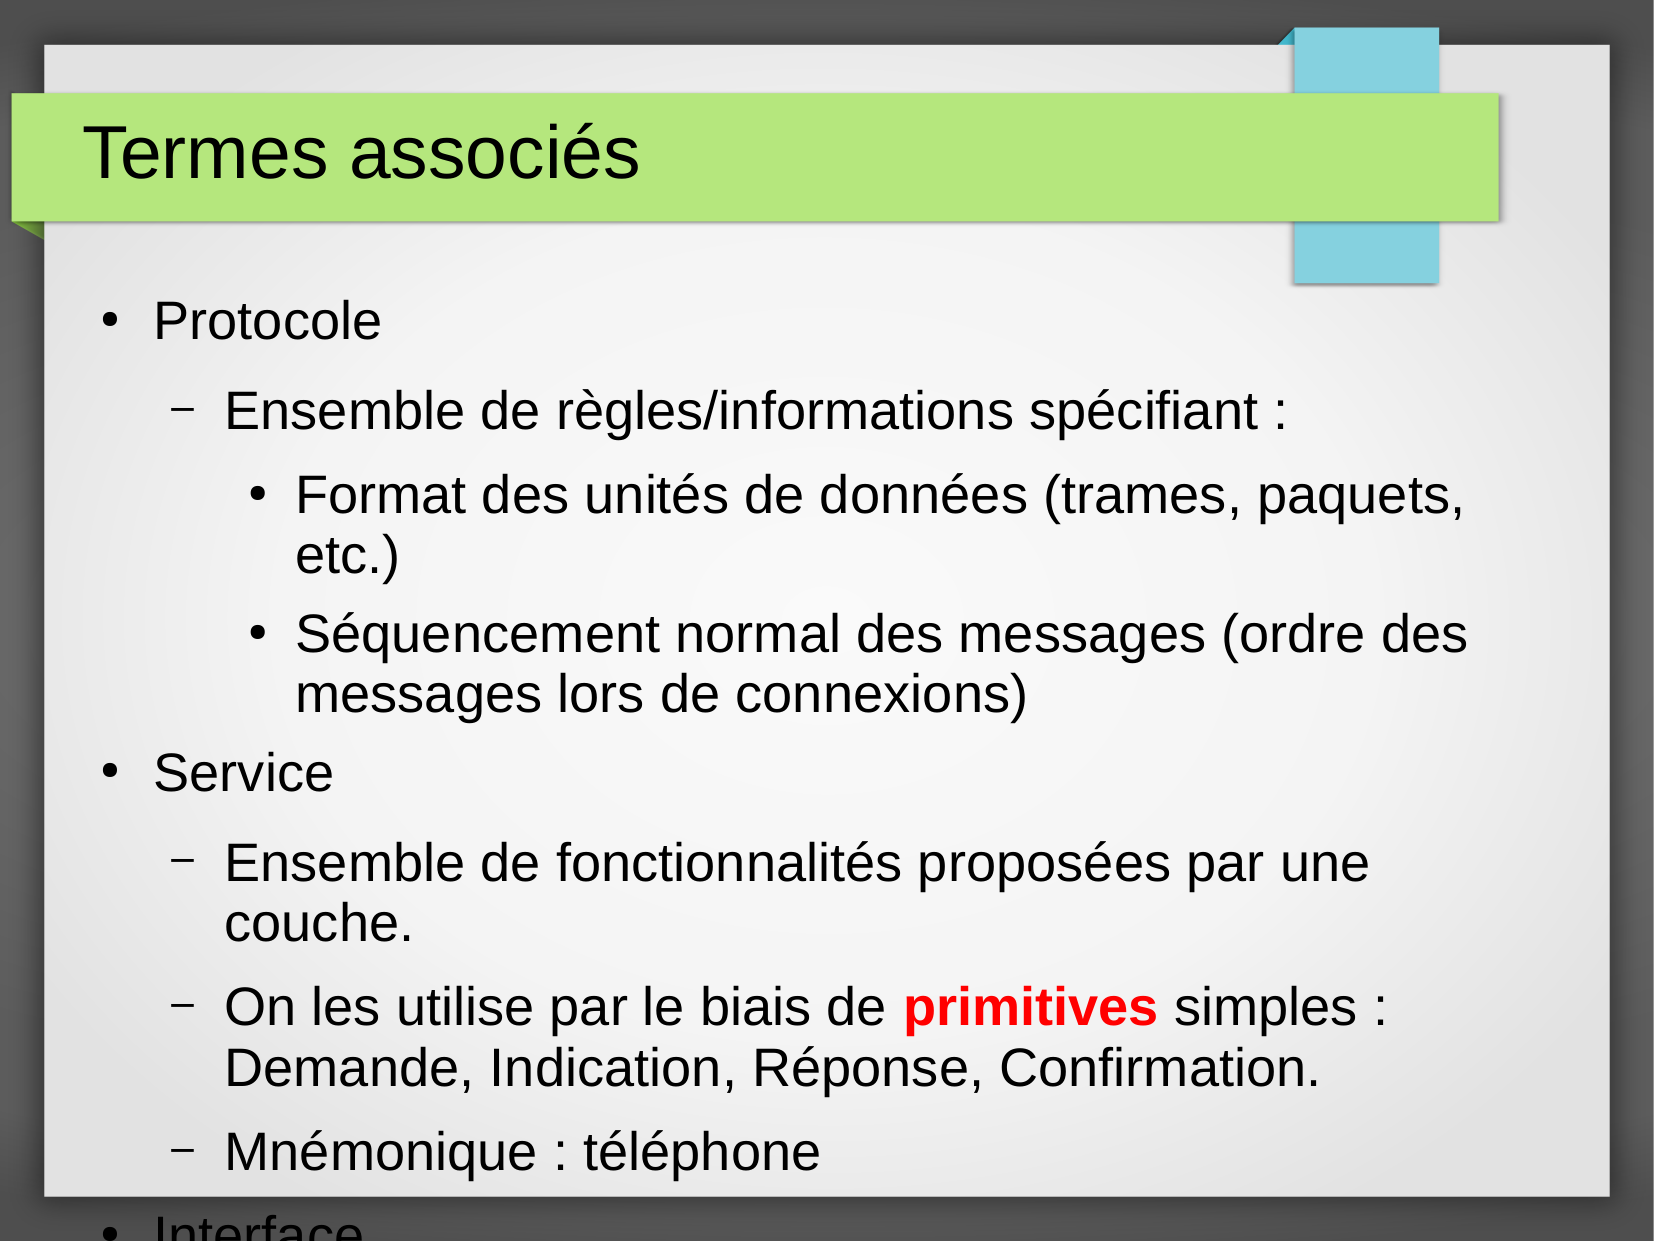

# Termes associés
Protocole
Ensemble de règles/informations spécifiant :
Format des unités de données (trames, paquets, etc.)
Séquencement normal des messages (ordre des messages lors de connexions)
Service
Ensemble de fonctionnalités proposées par une couche.
On les utilise par le biais de primitives simples : Demande, Indication, Réponse, Confirmation.
Mnémonique : téléphone
Interface
Moyen concret d'accéder au service (point d'accès)